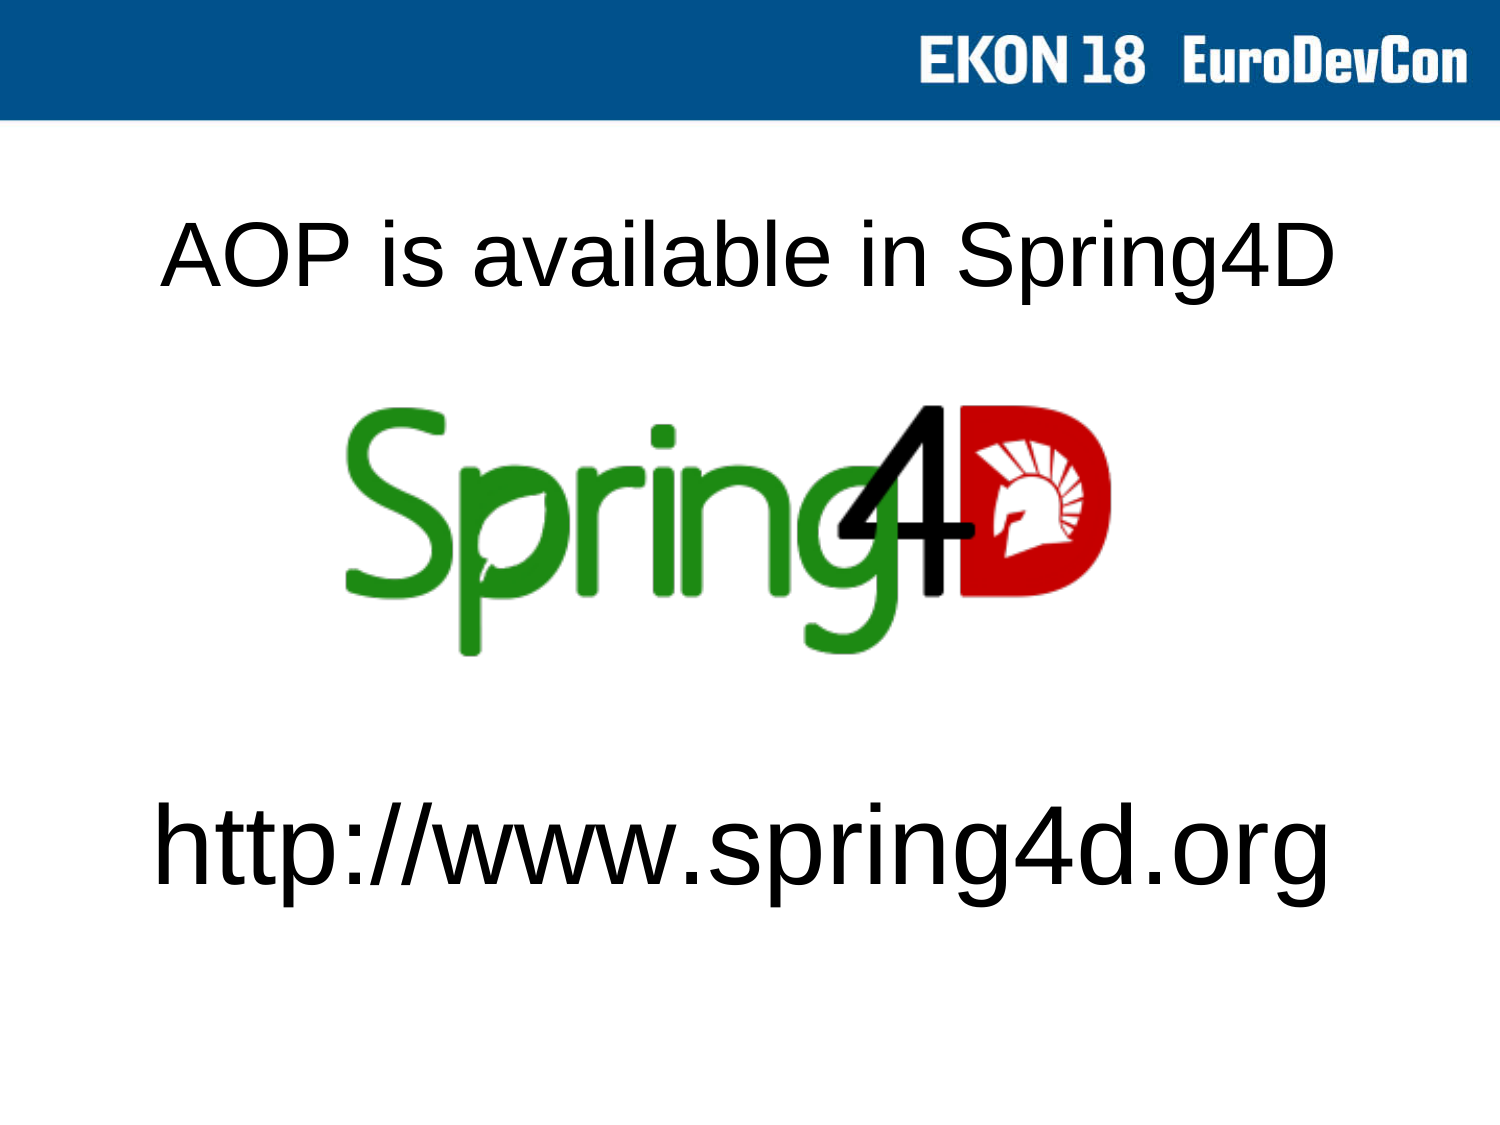

# AOP is available in Spring4D
http://www.spring4d.org